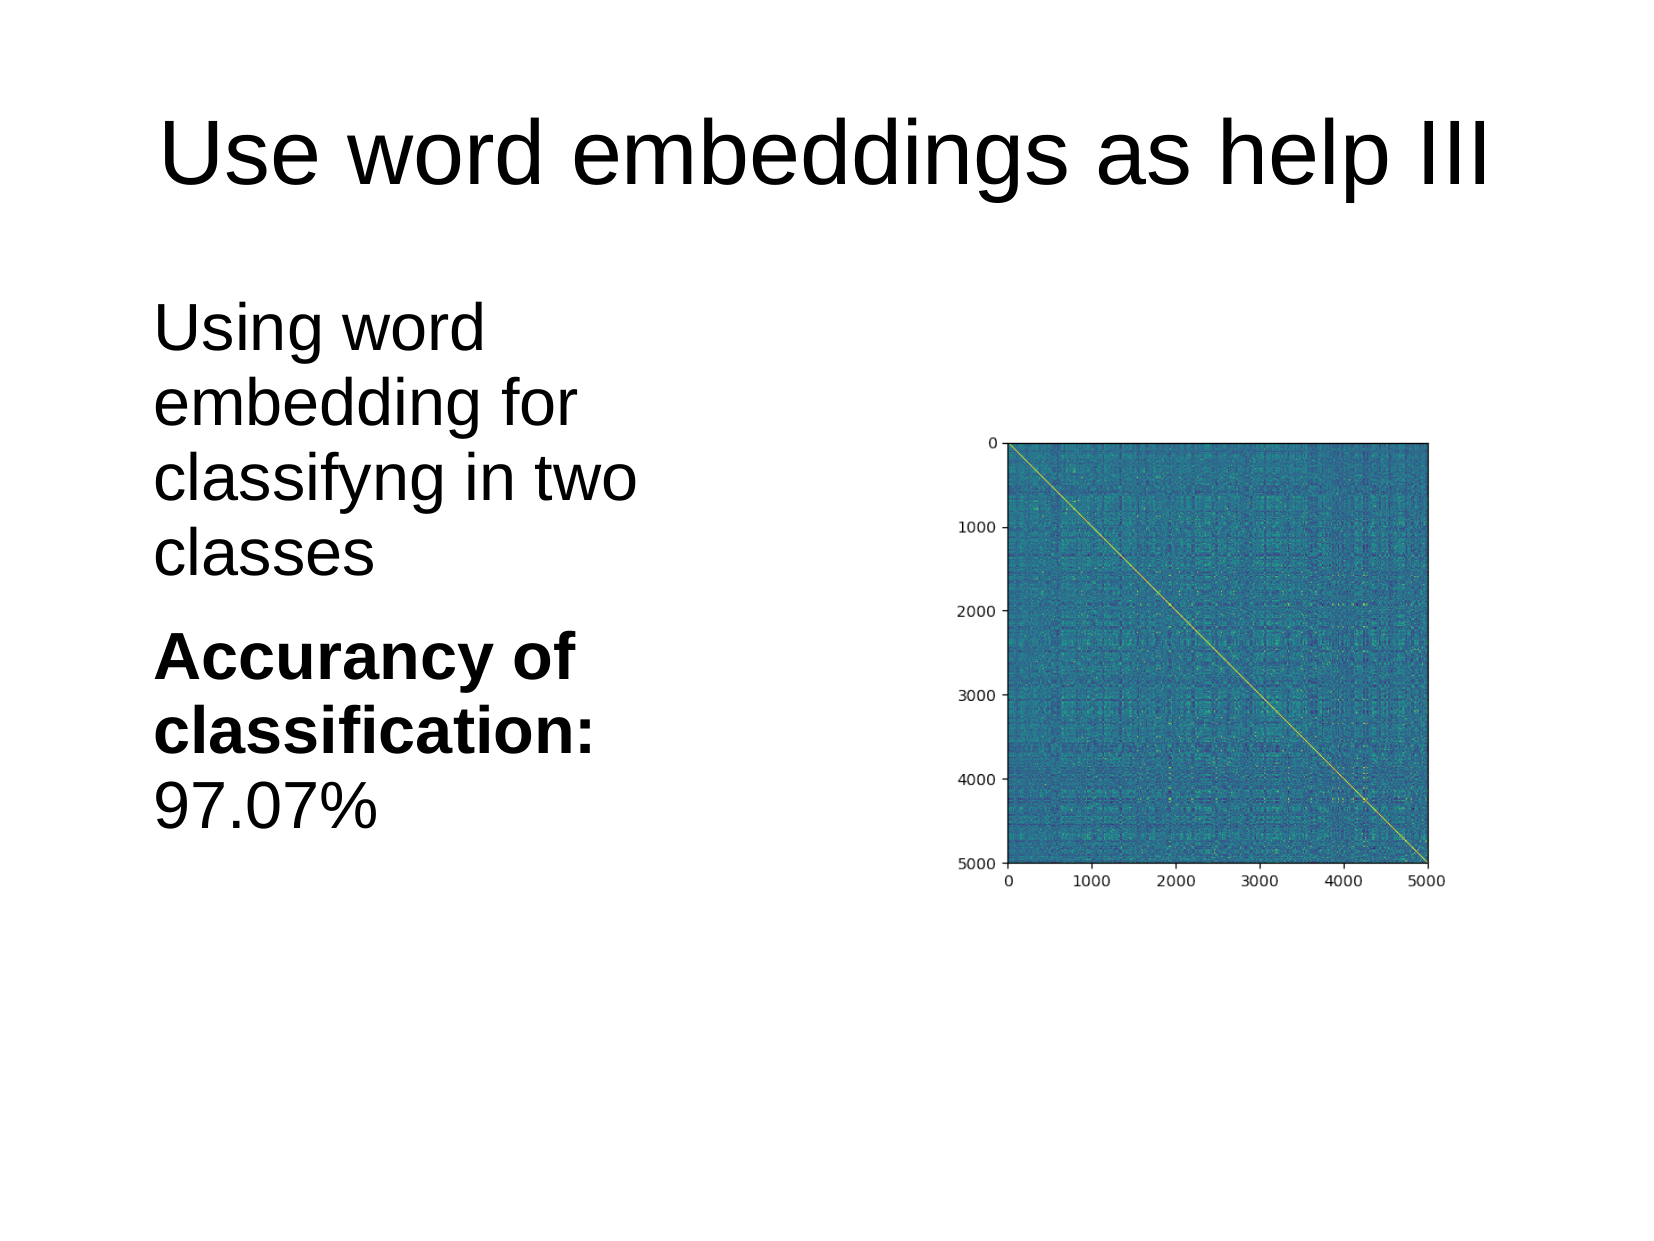

# Use word embeddings as help III
Using word embedding for classifyng in two classes
Accurancy of classification: 97.07%